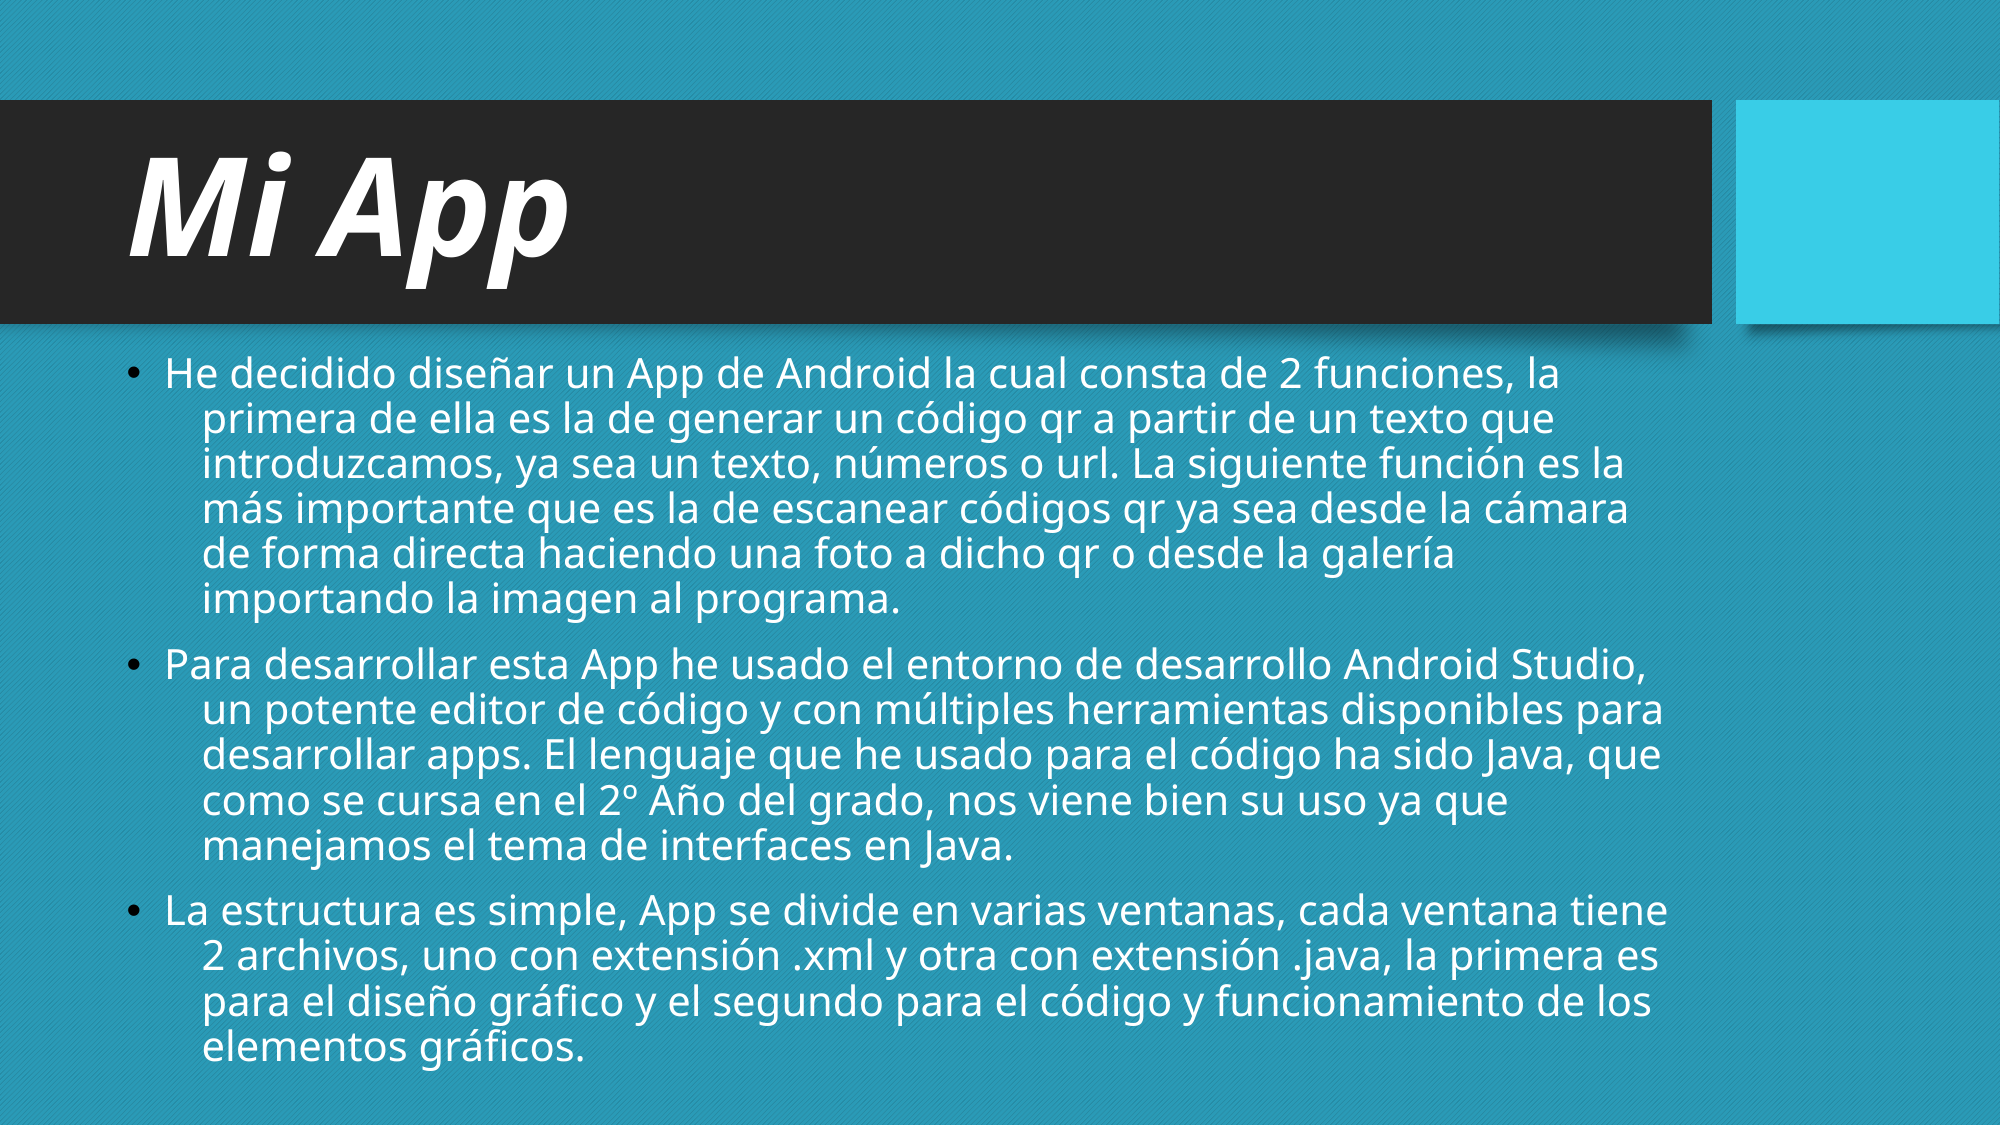

# Mi App
He decidido diseñar un App de Android la cual consta de 2 funciones, la primera de ella es la de generar un código qr a partir de un texto que introduzcamos, ya sea un texto, números o url. La siguiente función es la más importante que es la de escanear códigos qr ya sea desde la cámara de forma directa haciendo una foto a dicho qr o desde la galería importando la imagen al programa.
Para desarrollar esta App he usado el entorno de desarrollo Android Studio, un potente editor de código y con múltiples herramientas disponibles para desarrollar apps. El lenguaje que he usado para el código ha sido Java, que como se cursa en el 2º Año del grado, nos viene bien su uso ya que manejamos el tema de interfaces en Java.
La estructura es simple, App se divide en varias ventanas, cada ventana tiene 2 archivos, uno con extensión .xml y otra con extensión .java, la primera es para el diseño gráfico y el segundo para el código y funcionamiento de los elementos gráficos.